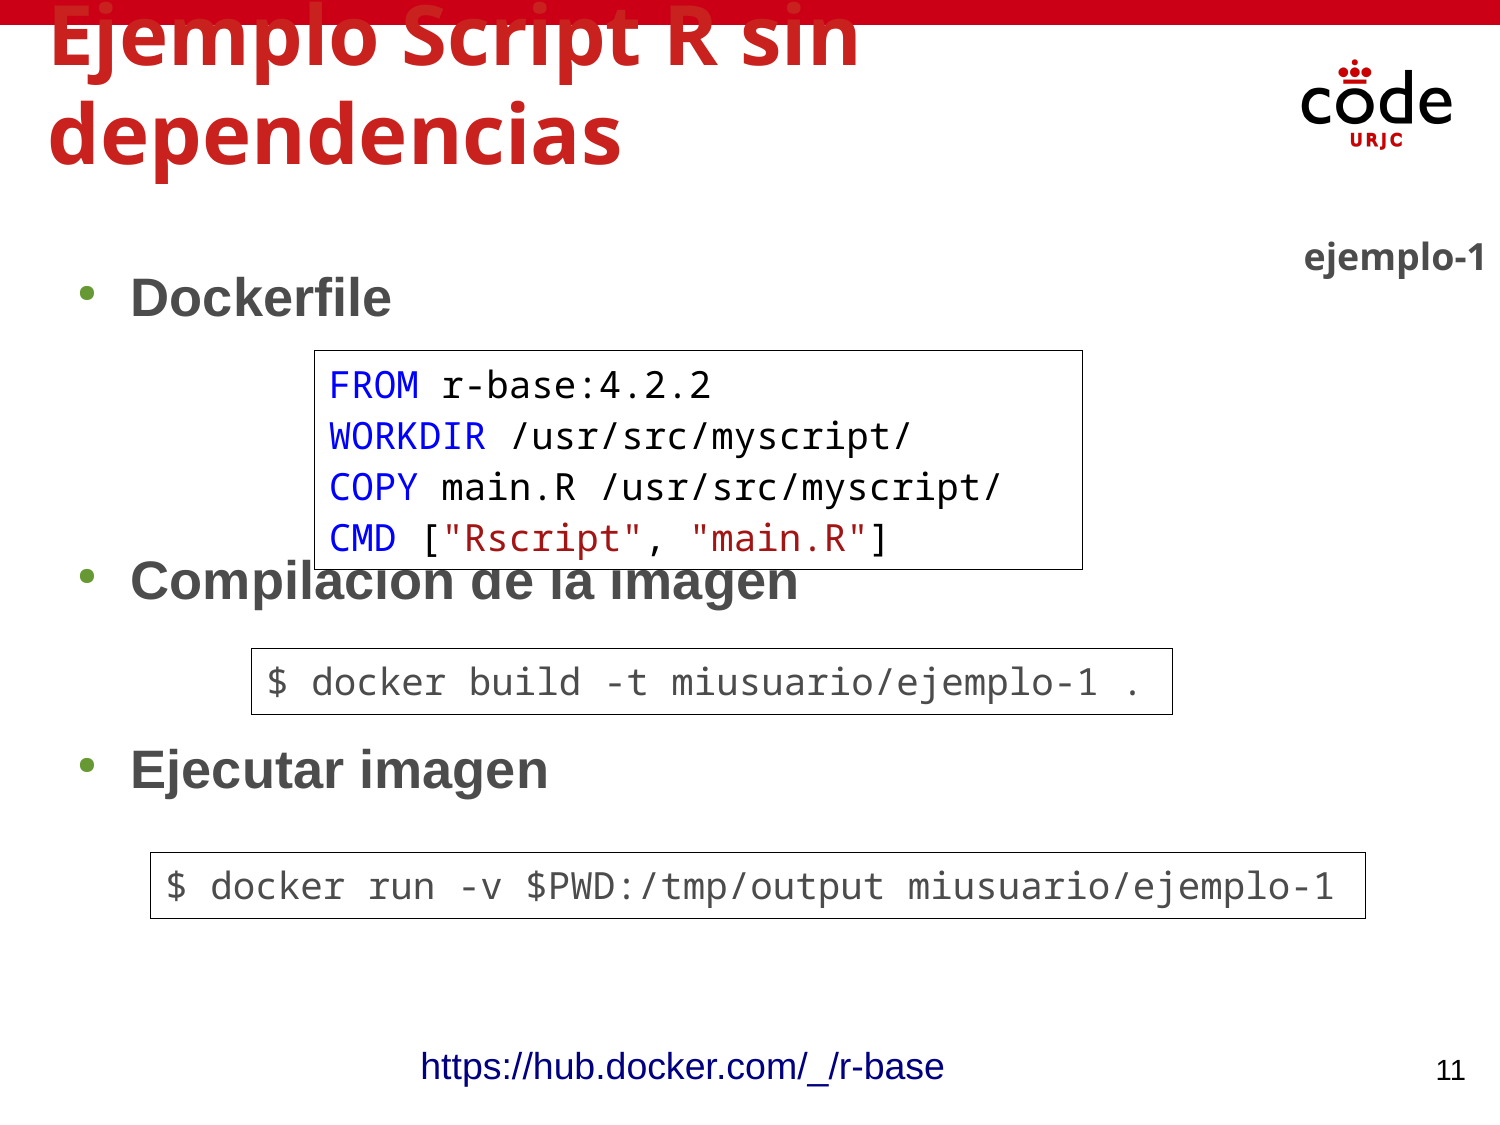

# Ejemplo Script R sin dependencias
ejemplo-1
Dockerfile
Compilación de la imagen
Ejecutar imagen
FROM r-base:4.2.2
WORKDIR /usr/src/myscript/
COPY main.R /usr/src/myscript/
CMD ["Rscript", "main.R"]
$ docker build -t miusuario/ejemplo-1 .
$ docker run -v $PWD:/tmp/output miusuario/ejemplo-1
https://hub.docker.com/_/r-base